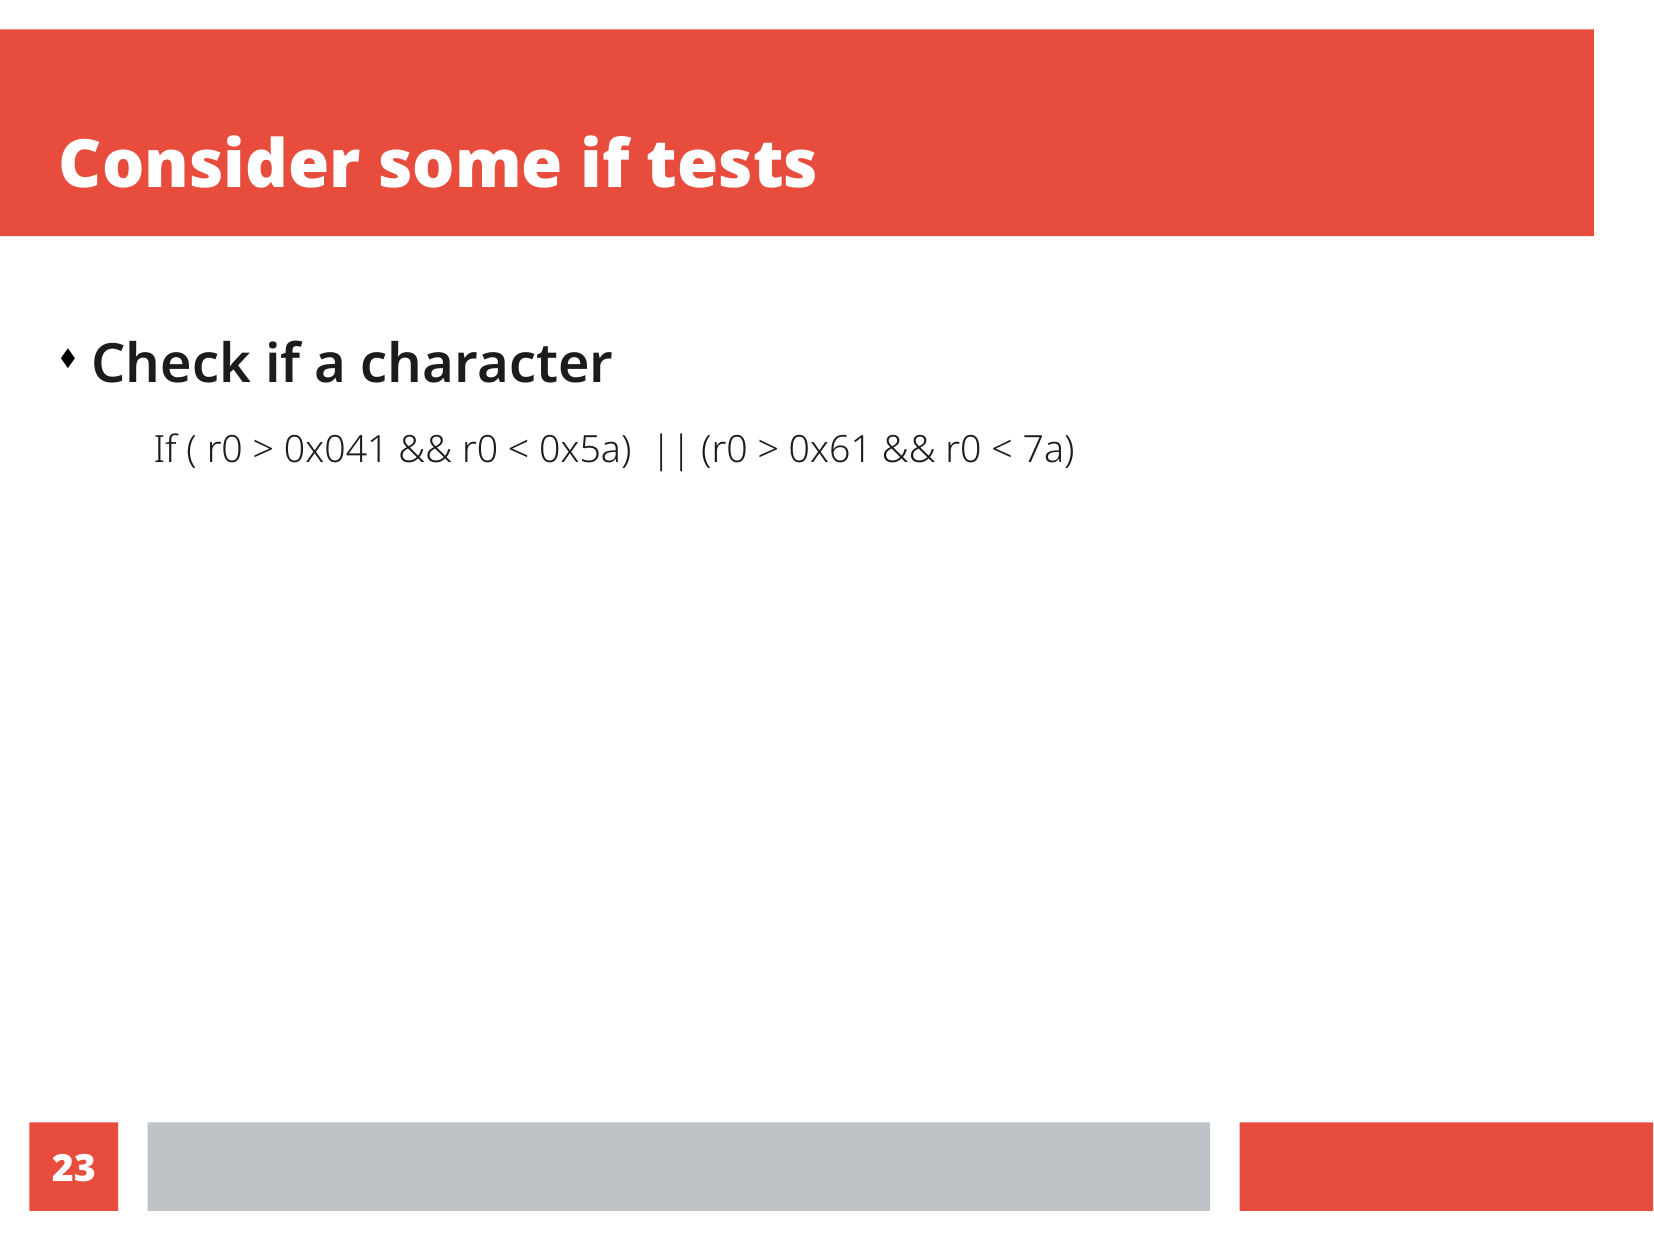

# Consider some if tests
 Check if a character
If ( r0 > 0x041 && r0 < 0x5a) || (r0 > 0x61 && r0 < 7a)
23